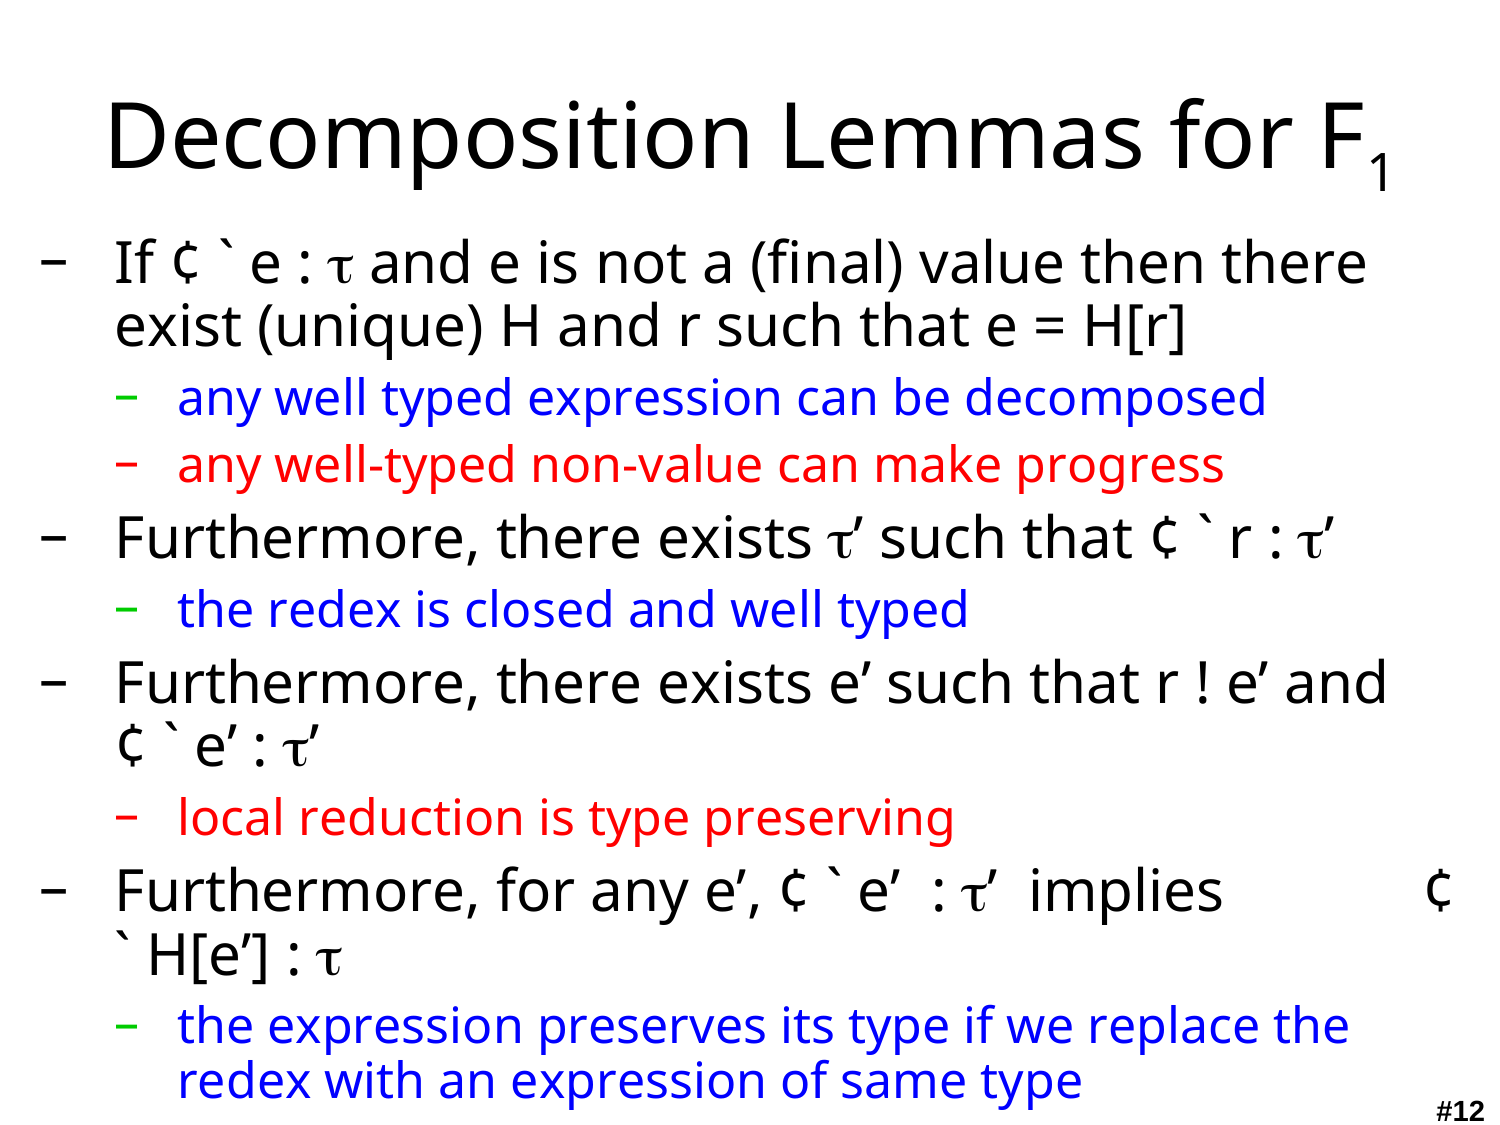

# Decomposition Lemmas for F1
If ¢ ` e :  and e is not a (final) value then there exist (unique) H and r such that e = H[r]
any well typed expression can be decomposed
any well-typed non-value can make progress
Furthermore, there exists ’ such that ¢ ` r : ’
the redex is closed and well typed
Furthermore, there exists e’ such that r ! e’ and ¢ ` e’ : ’
local reduction is type preserving
Furthermore, for any e’, ¢ ` e’ : ’ implies ¢ ` H[e’] : 
the expression preserves its type if we replace the redex with an expression of same type
12